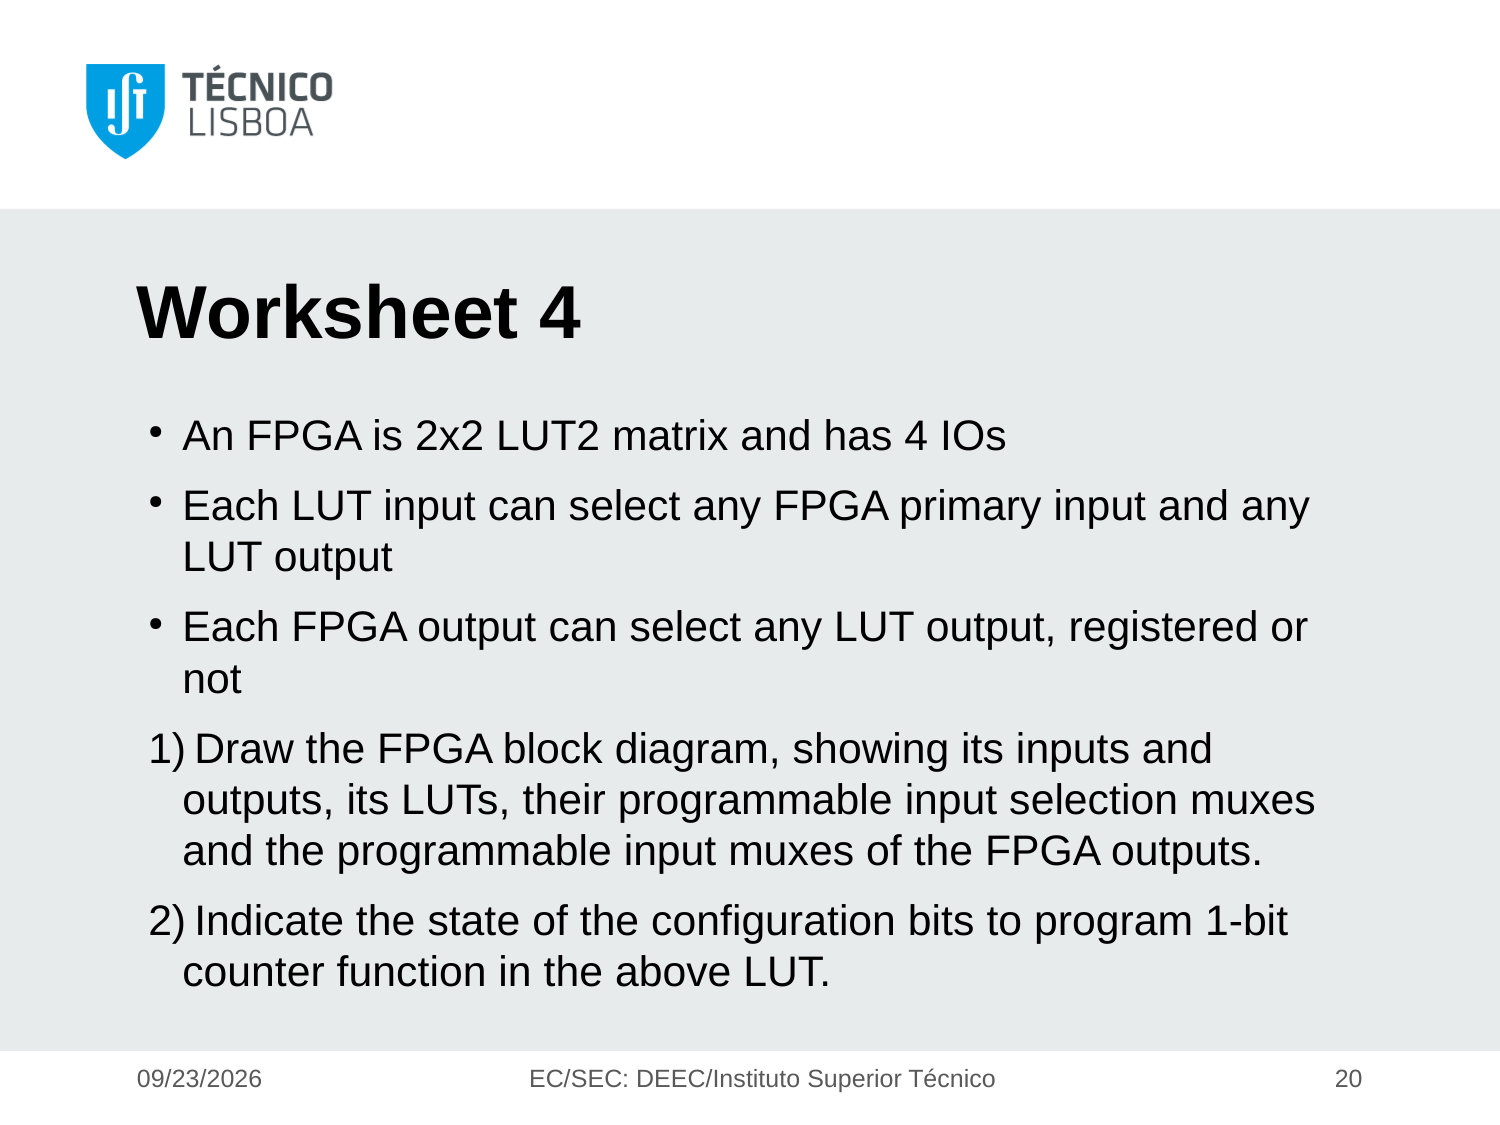

# Worksheet 4
An FPGA is 2x2 LUT2 matrix and has 4 IOs
Each LUT input can select any FPGA primary input and any LUT output
Each FPGA output can select any LUT output, registered or not
 Draw the FPGA block diagram, showing its inputs and outputs, its LUTs, their programmable input selection muxes and the programmable input muxes of the FPGA outputs.
 Indicate the state of the configuration bits to program 1-bit counter function in the above LUT.
EC/SEC: DEEC/Instituto Superior Técnico